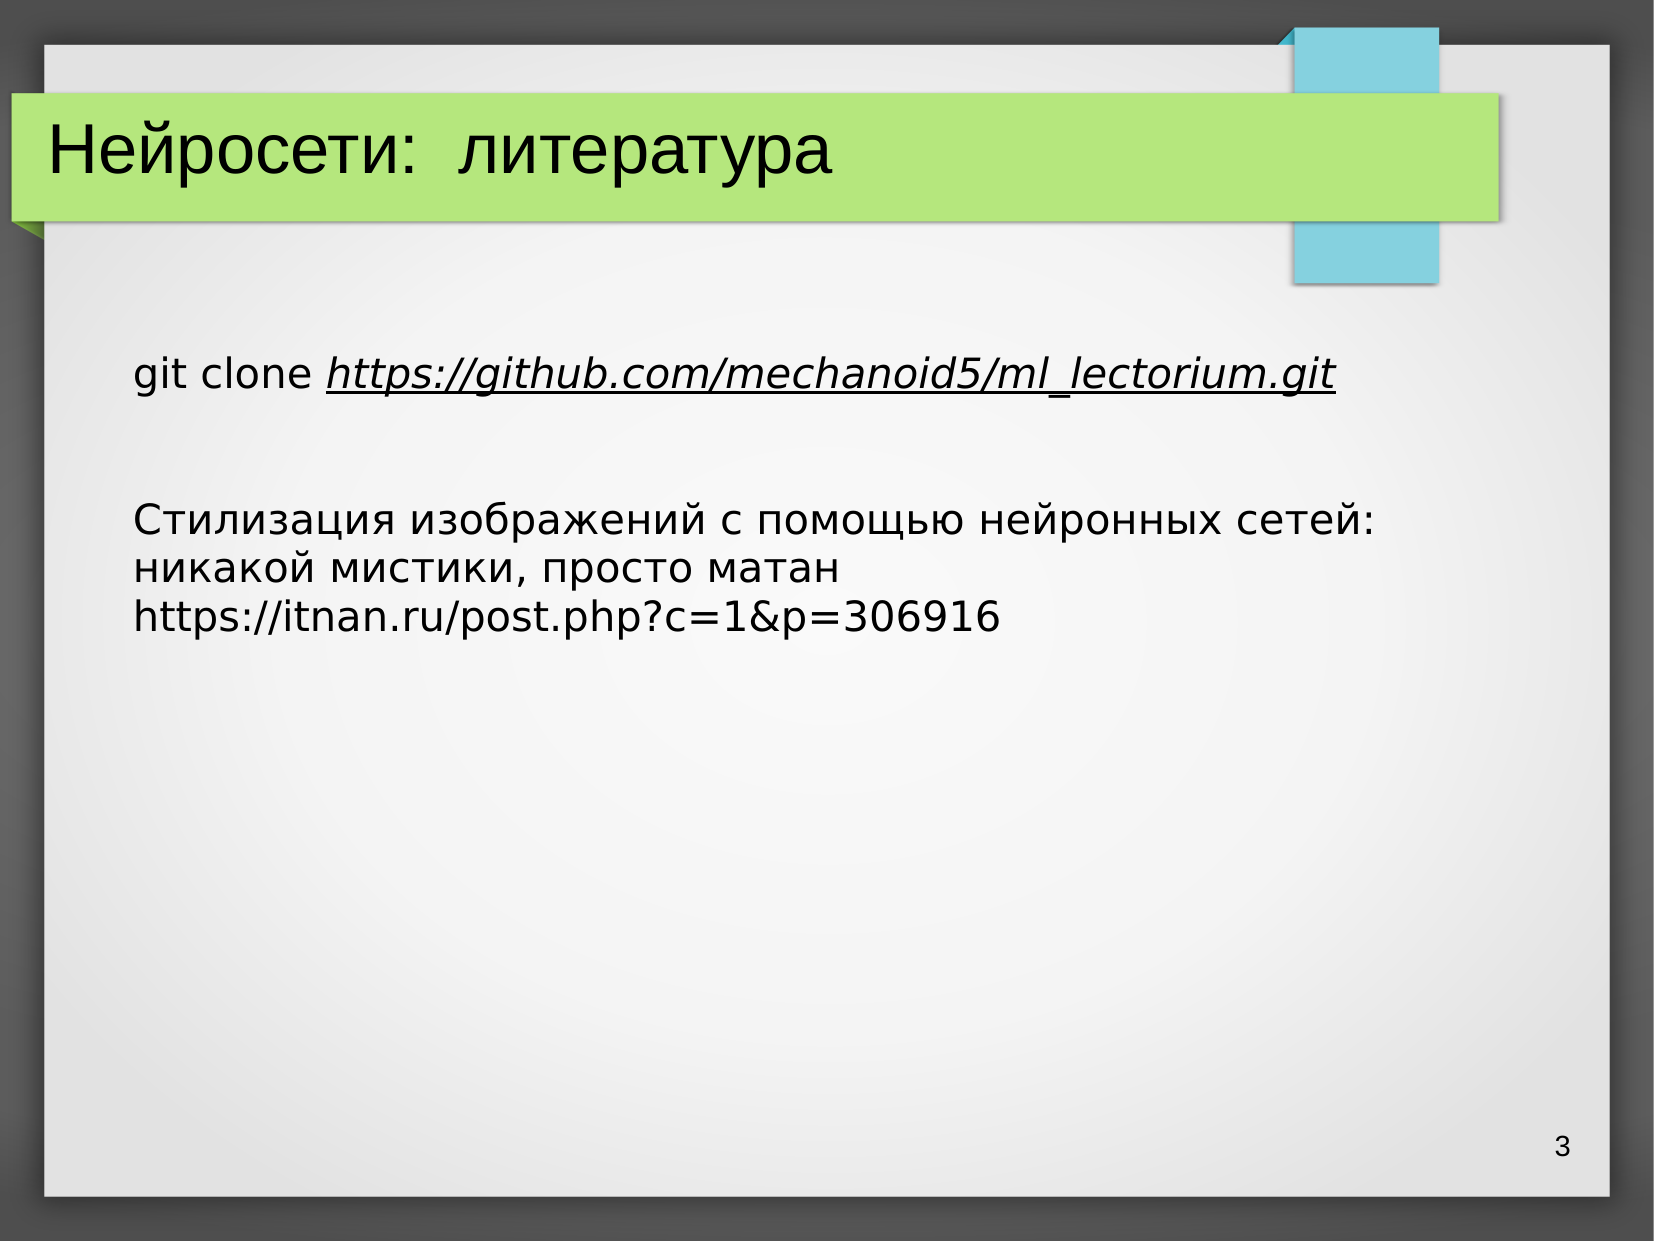

# Нейросети: литература
git clone https://github.com/mechanoid5/ml_lectorium.git
Стилизация изображений с помощью нейронных сетей: никакой мистики, просто матан
https://itnan.ru/post.php?c=1&p=306916
3